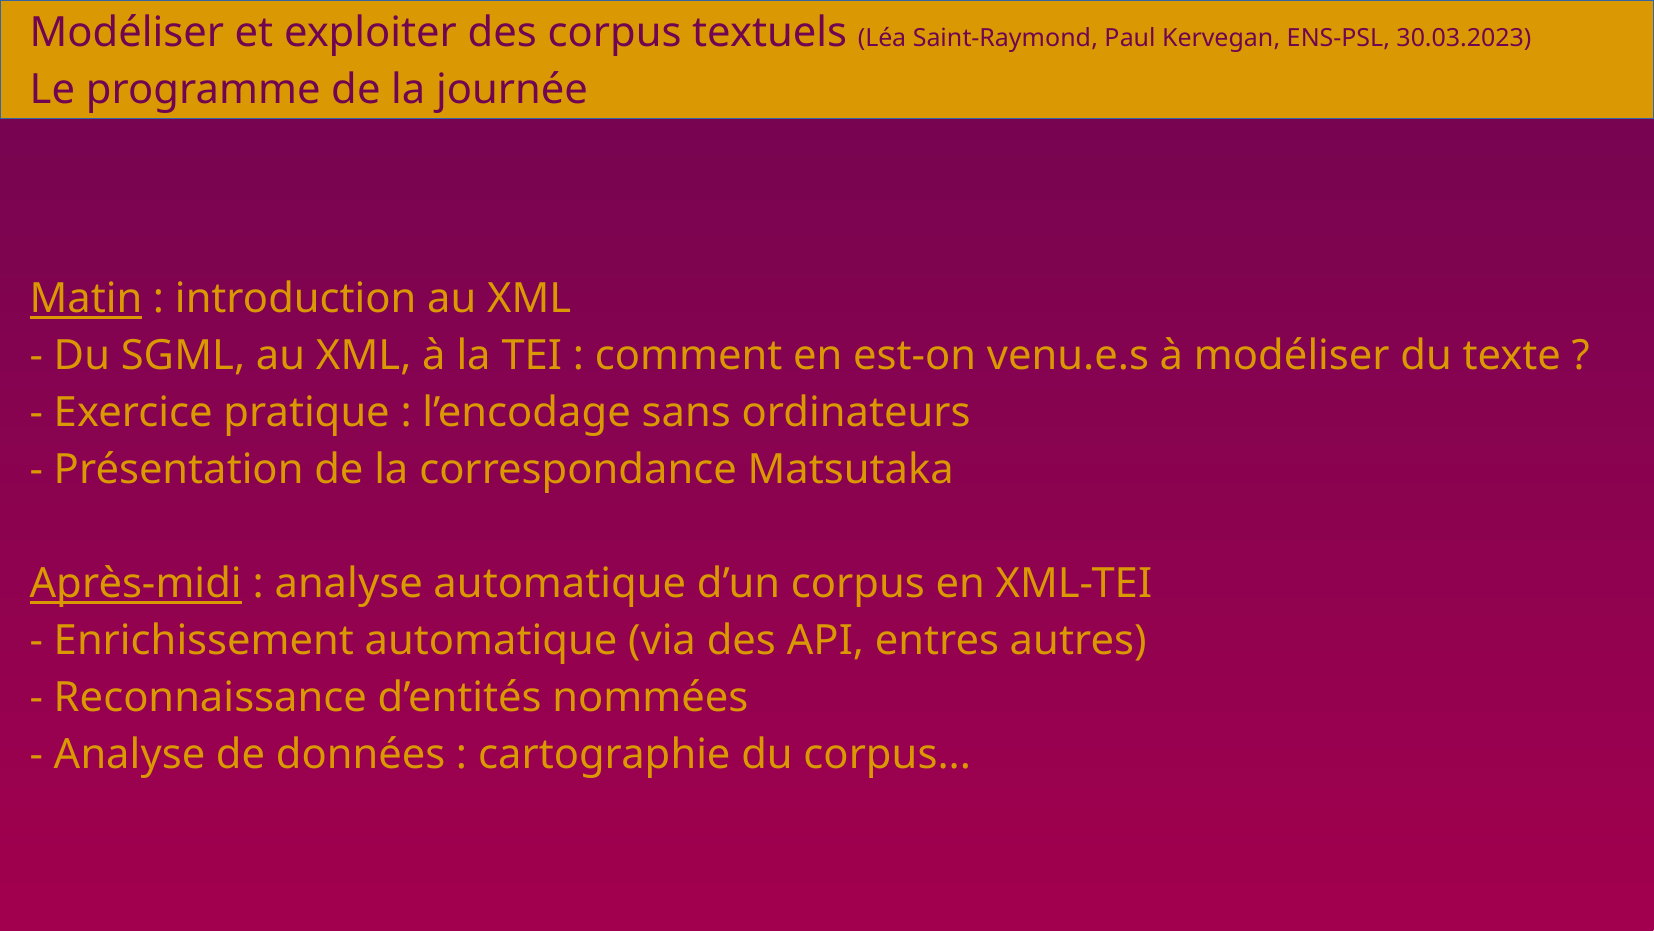

# Modéliser et exploiter des corpus textuels (Léa Saint-Raymond, Paul Kervegan, ENS-PSL, 30.03.2023) Le programme de la journée
Matin : introduction au XML
- Du SGML, au XML, à la TEI : comment en est-on venu.e.s à modéliser du texte ?
- Exercice pratique : l’encodage sans ordinateurs
- Présentation de la correspondance Matsutaka
Après-midi : analyse automatique d’un corpus en XML-TEI
- Enrichissement automatique (via des API, entres autres)
- Reconnaissance d’entités nommées
- Analyse de données : cartographie du corpus...